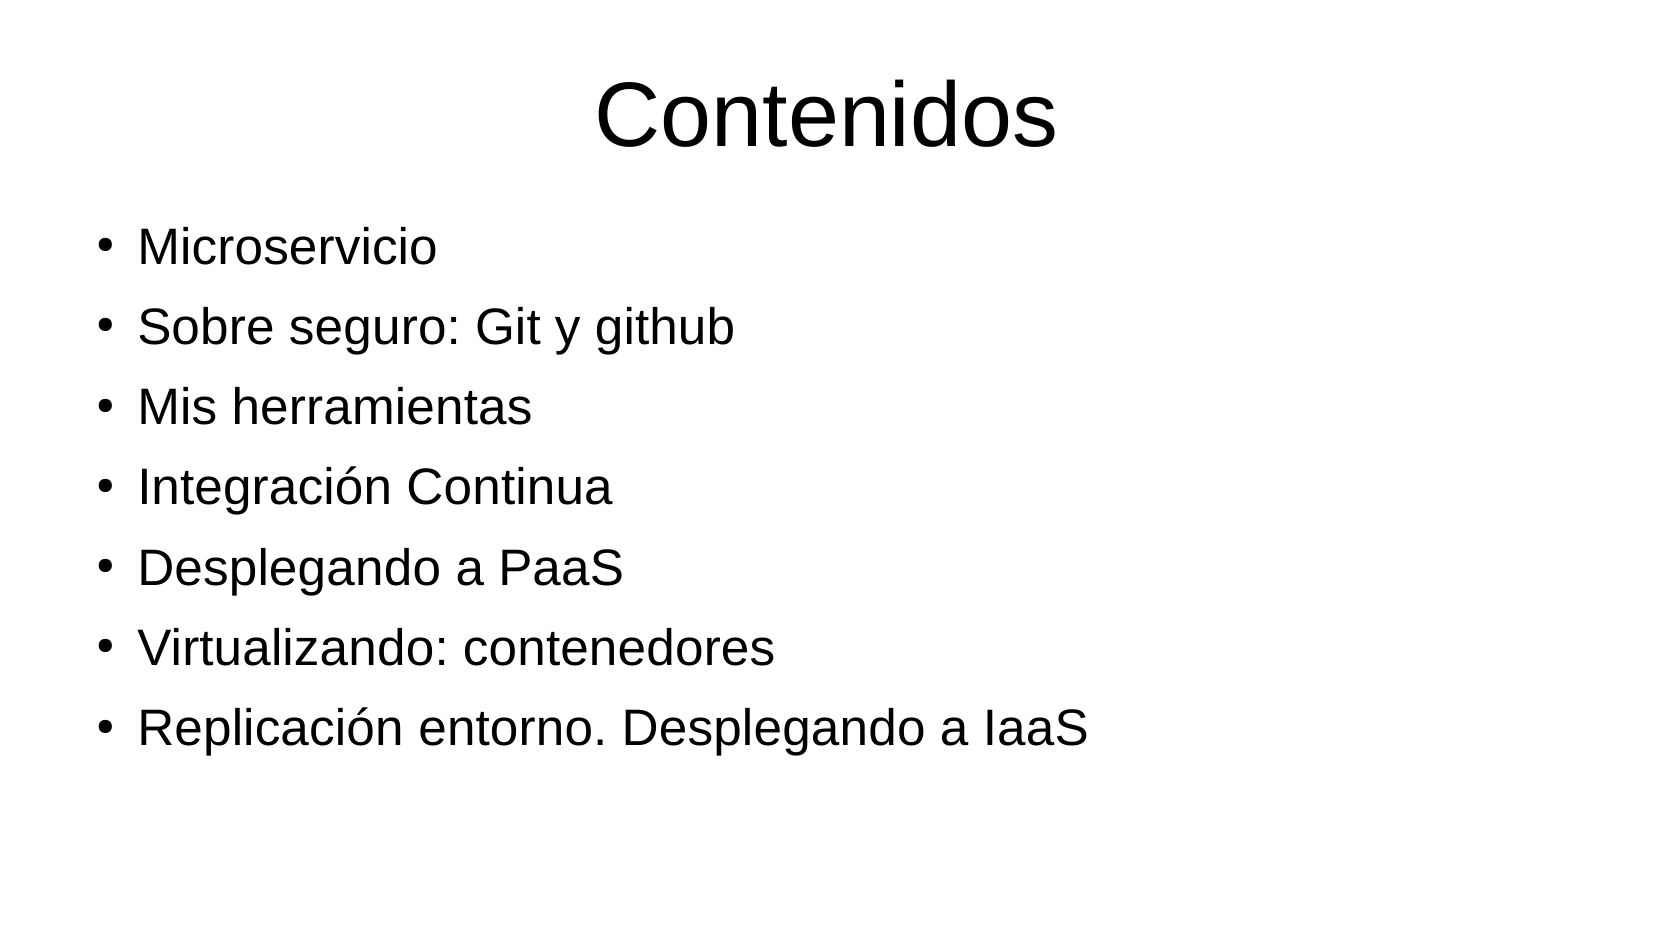

# Contenidos
Microservicio
Sobre seguro: Git y github
Mis herramientas
Integración Continua
Desplegando a PaaS
Virtualizando: contenedores
Replicación entorno. Desplegando a IaaS